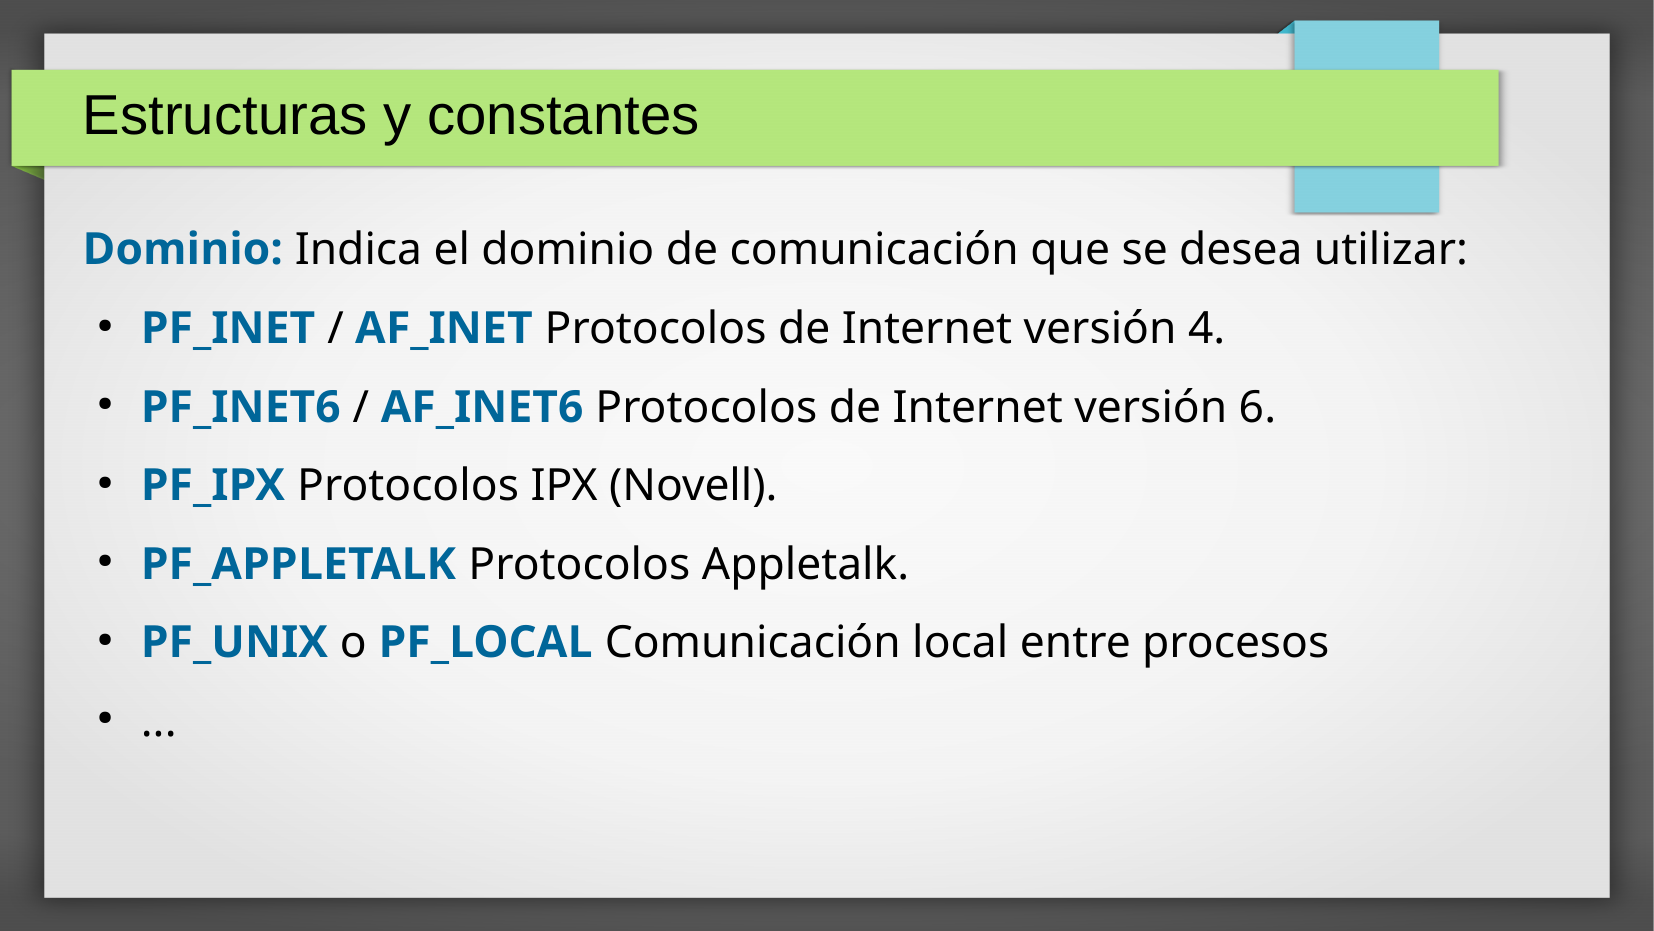

# Estructuras y constantes
Dominio: Indica el dominio de comunicación que se desea utilizar:
PF_INET / AF_INET Protocolos de Internet versión 4.
PF_INET6 / AF_INET6 Protocolos de Internet versión 6.
PF_IPX Protocolos IPX (Novell).
PF_APPLETALK Protocolos Appletalk.
PF_UNIX o PF_LOCAL Comunicación local entre procesos
...